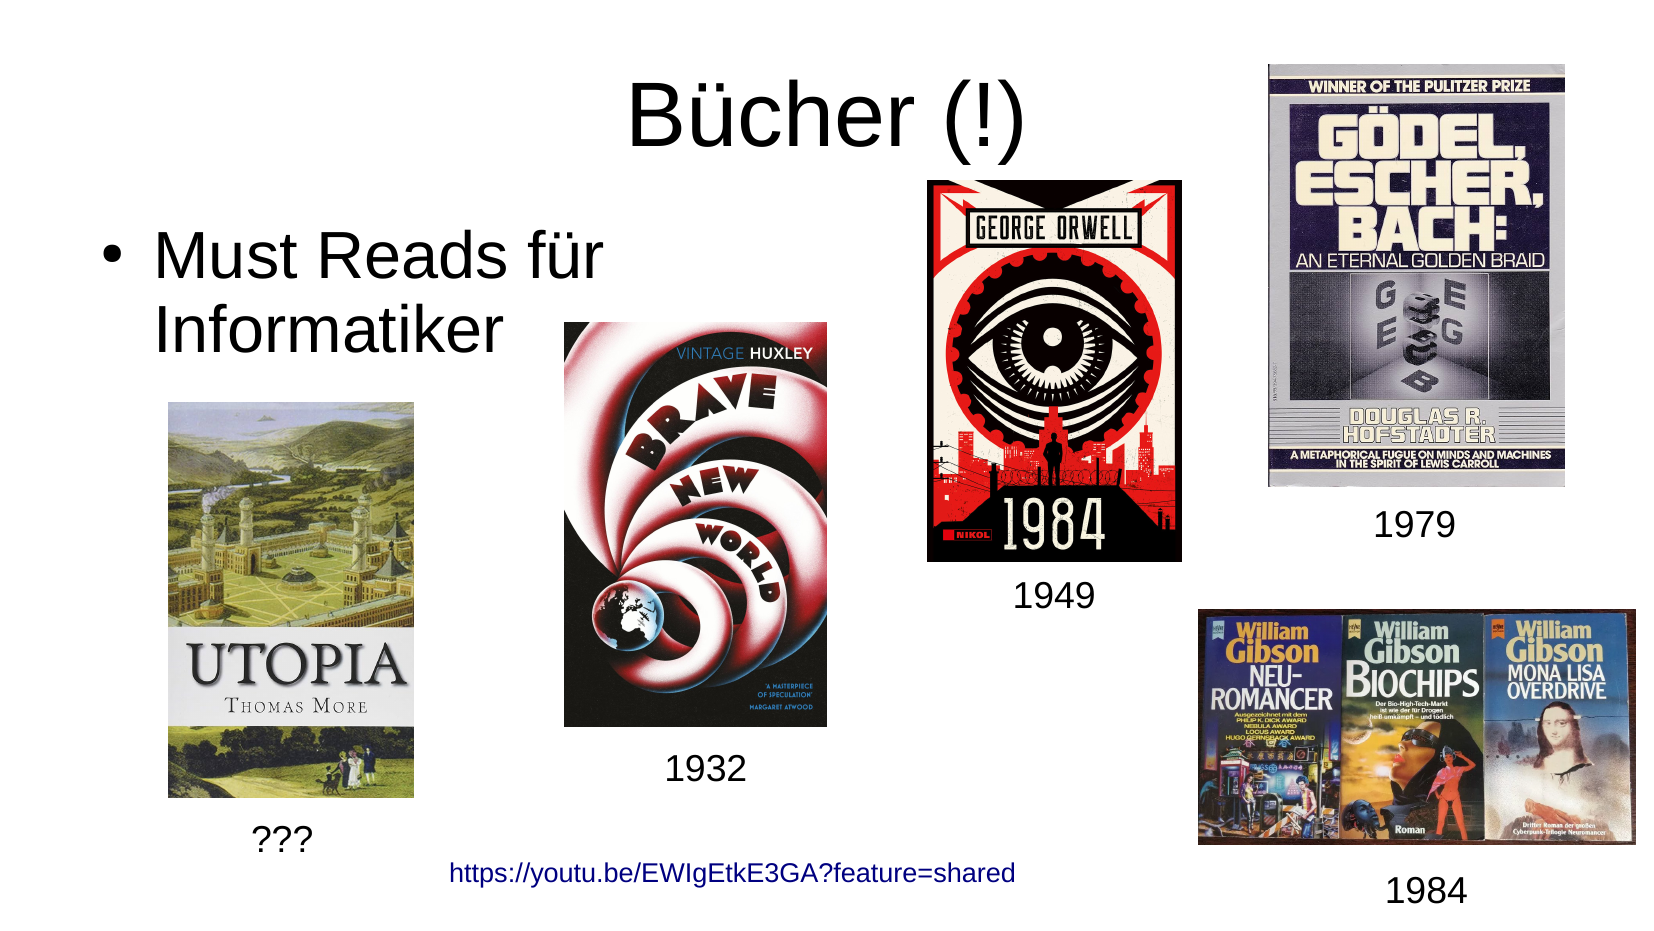

# Bücher (!)
Must Reads für Informatiker
1979
1949
1932
???
https://youtu.be/EWIgEtkE3GA?feature=shared
1984